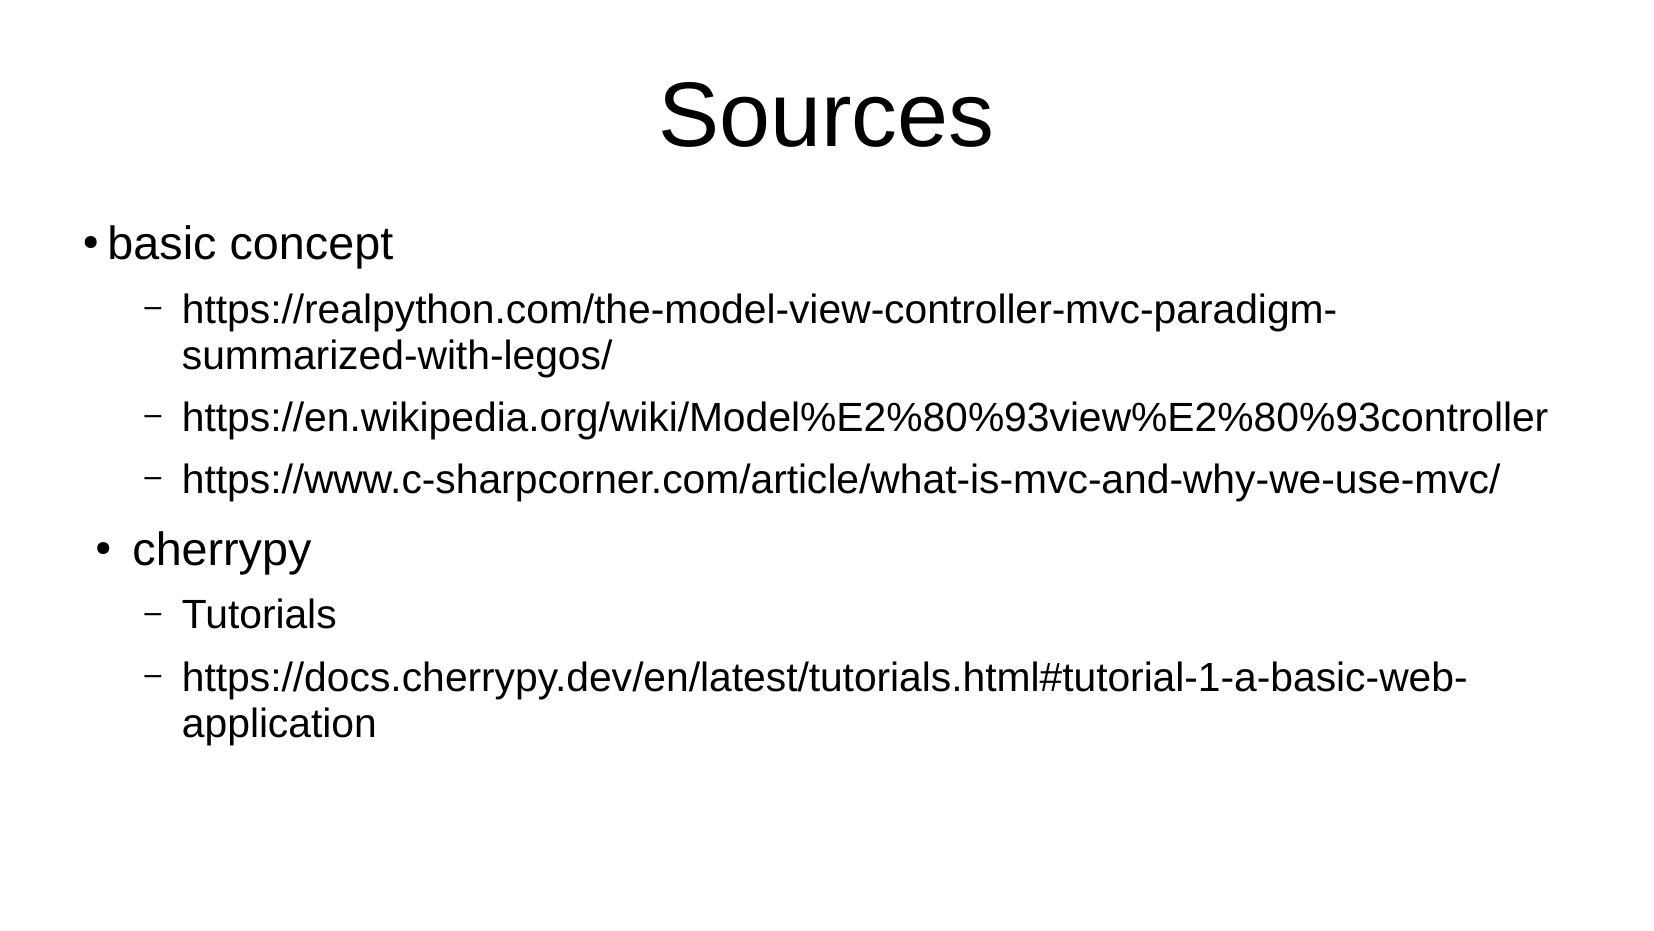

# Sources
basic concept
https://realpython.com/the-model-view-controller-mvc-paradigm-summarized-with-legos/
https://en.wikipedia.org/wiki/Model%E2%80%93view%E2%80%93controller
https://www.c-sharpcorner.com/article/what-is-mvc-and-why-we-use-mvc/
cherrypy
Tutorials
https://docs.cherrypy.dev/en/latest/tutorials.html#tutorial-1-a-basic-web-application